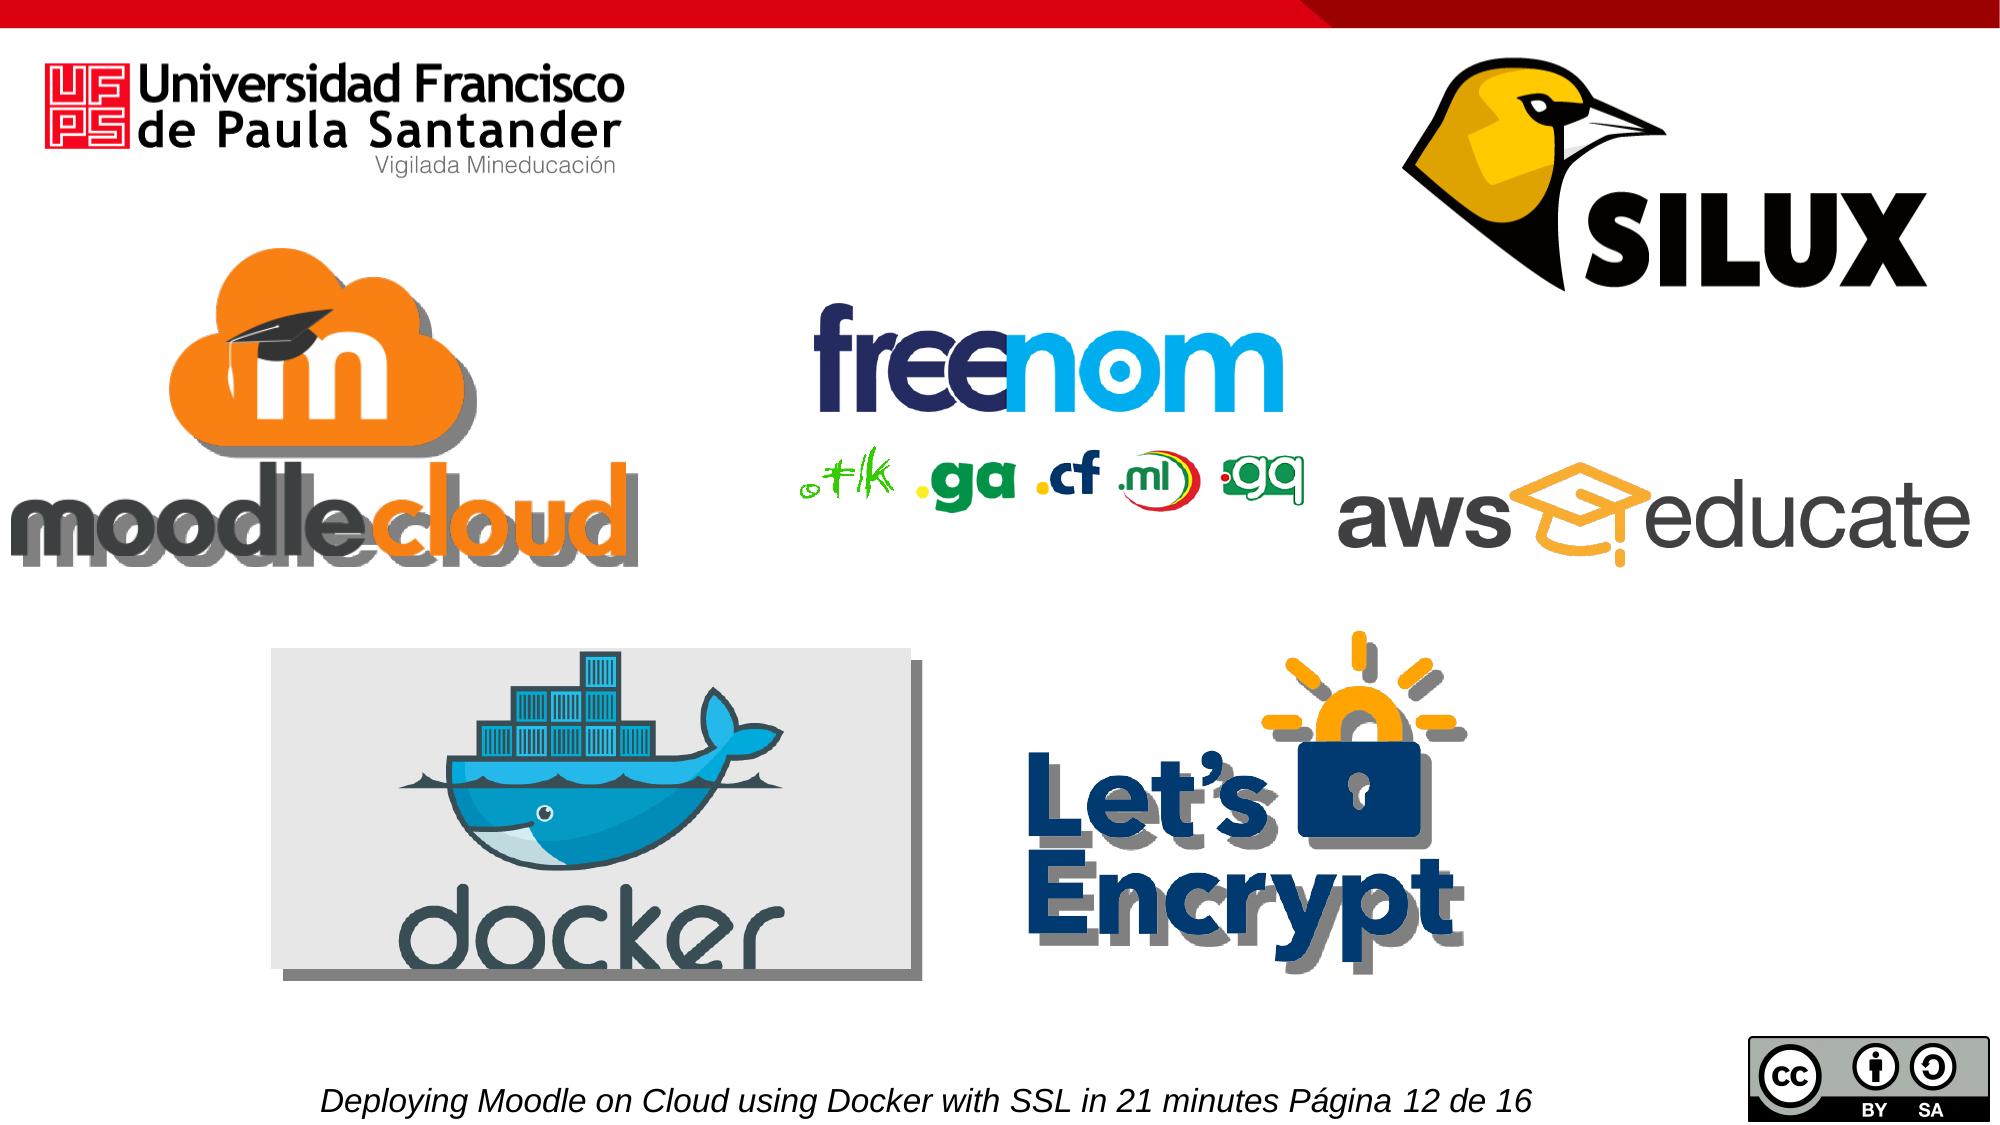

Deploying Moodle on Cloud using Docker with SSL in 21 minutes Página de 16